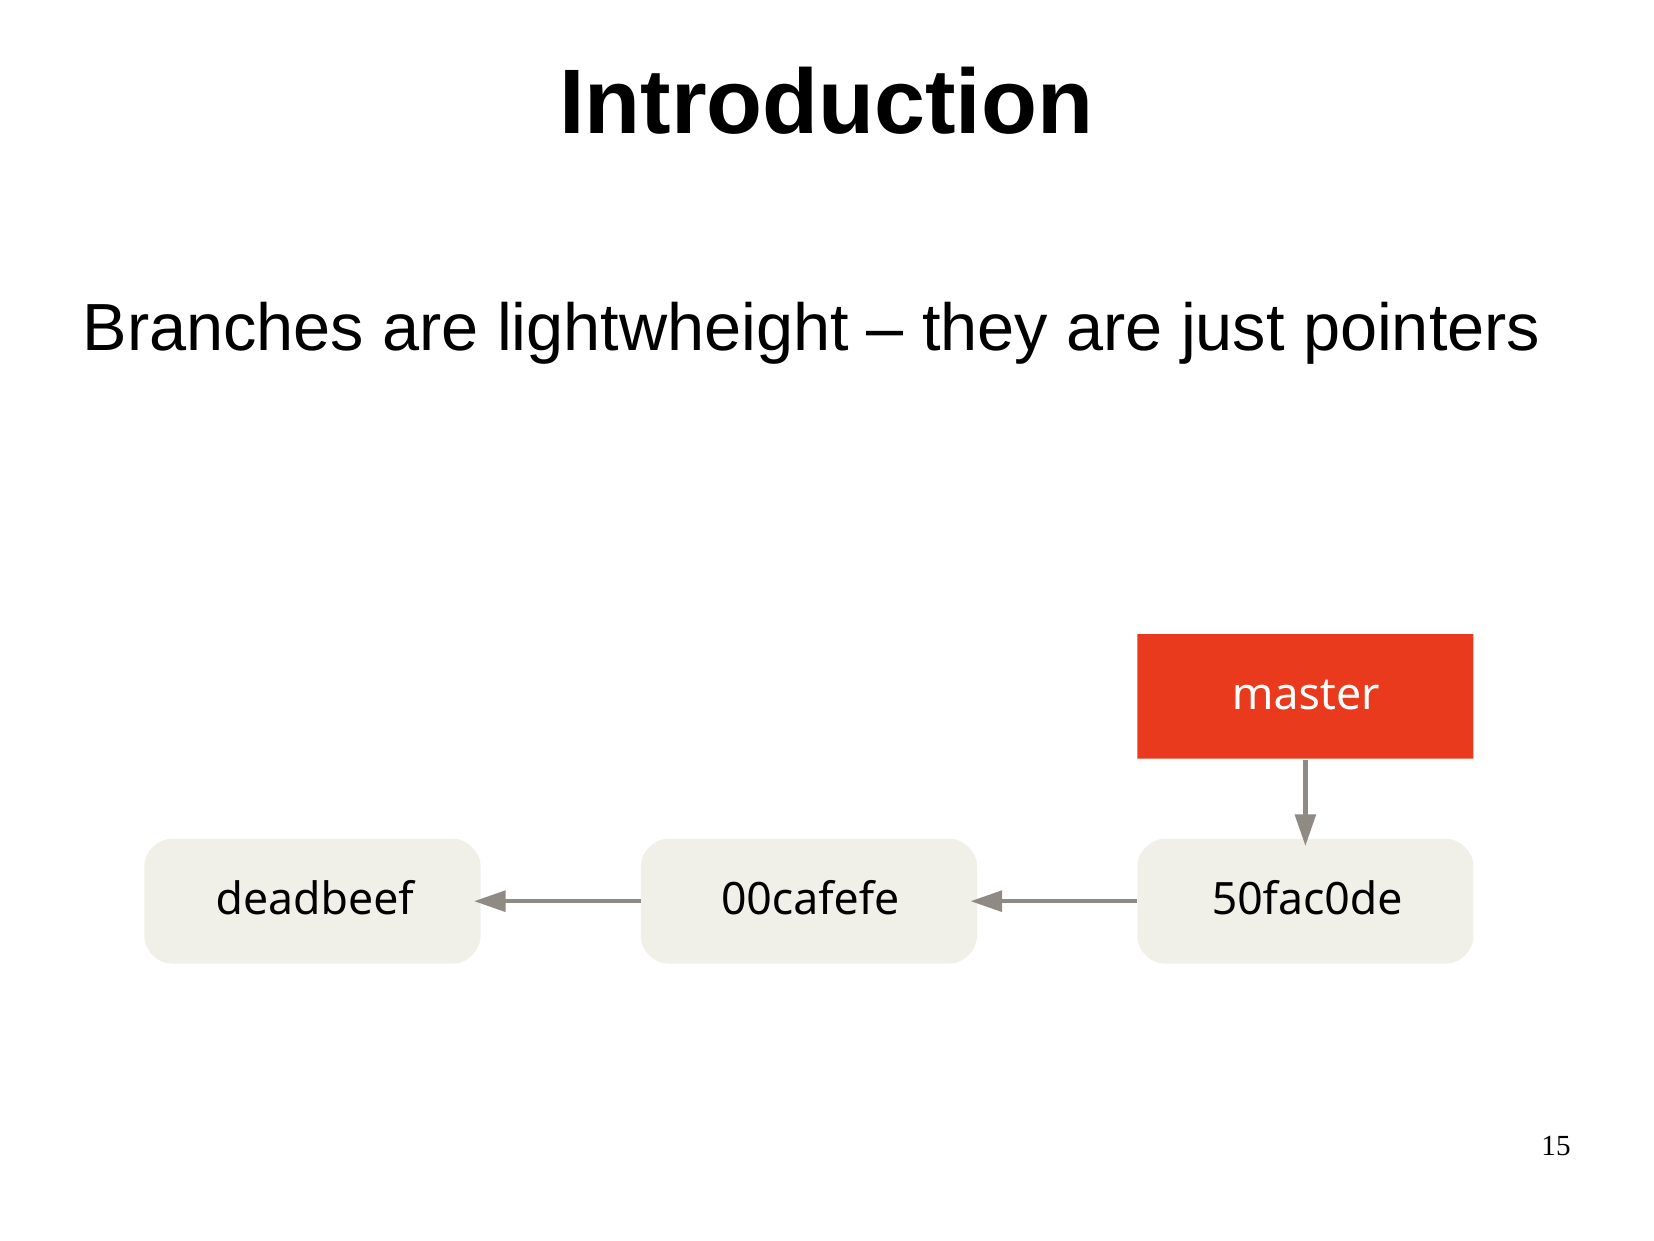

# Introduction
Branches are lightwheight – they are just pointers
15